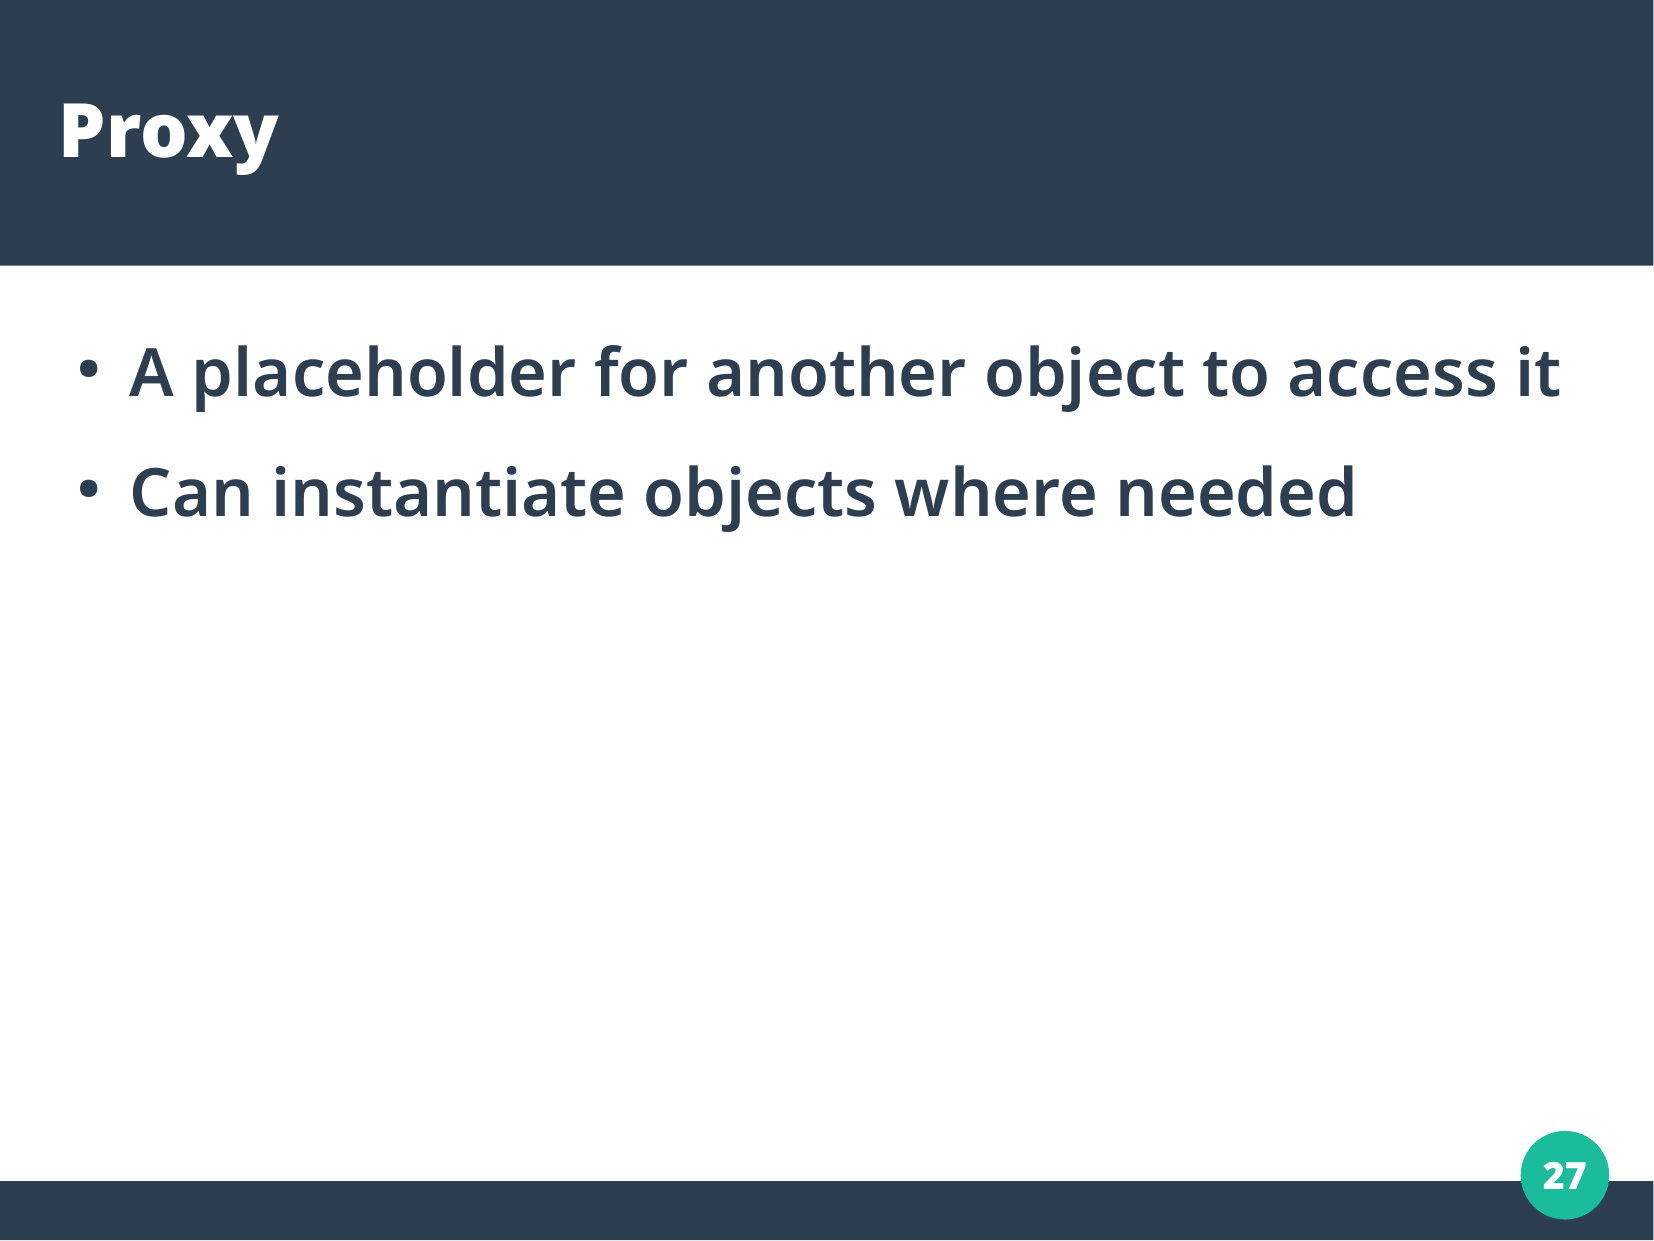

# Proxy
A placeholder for another object to access it
Can instantiate objects where needed
27